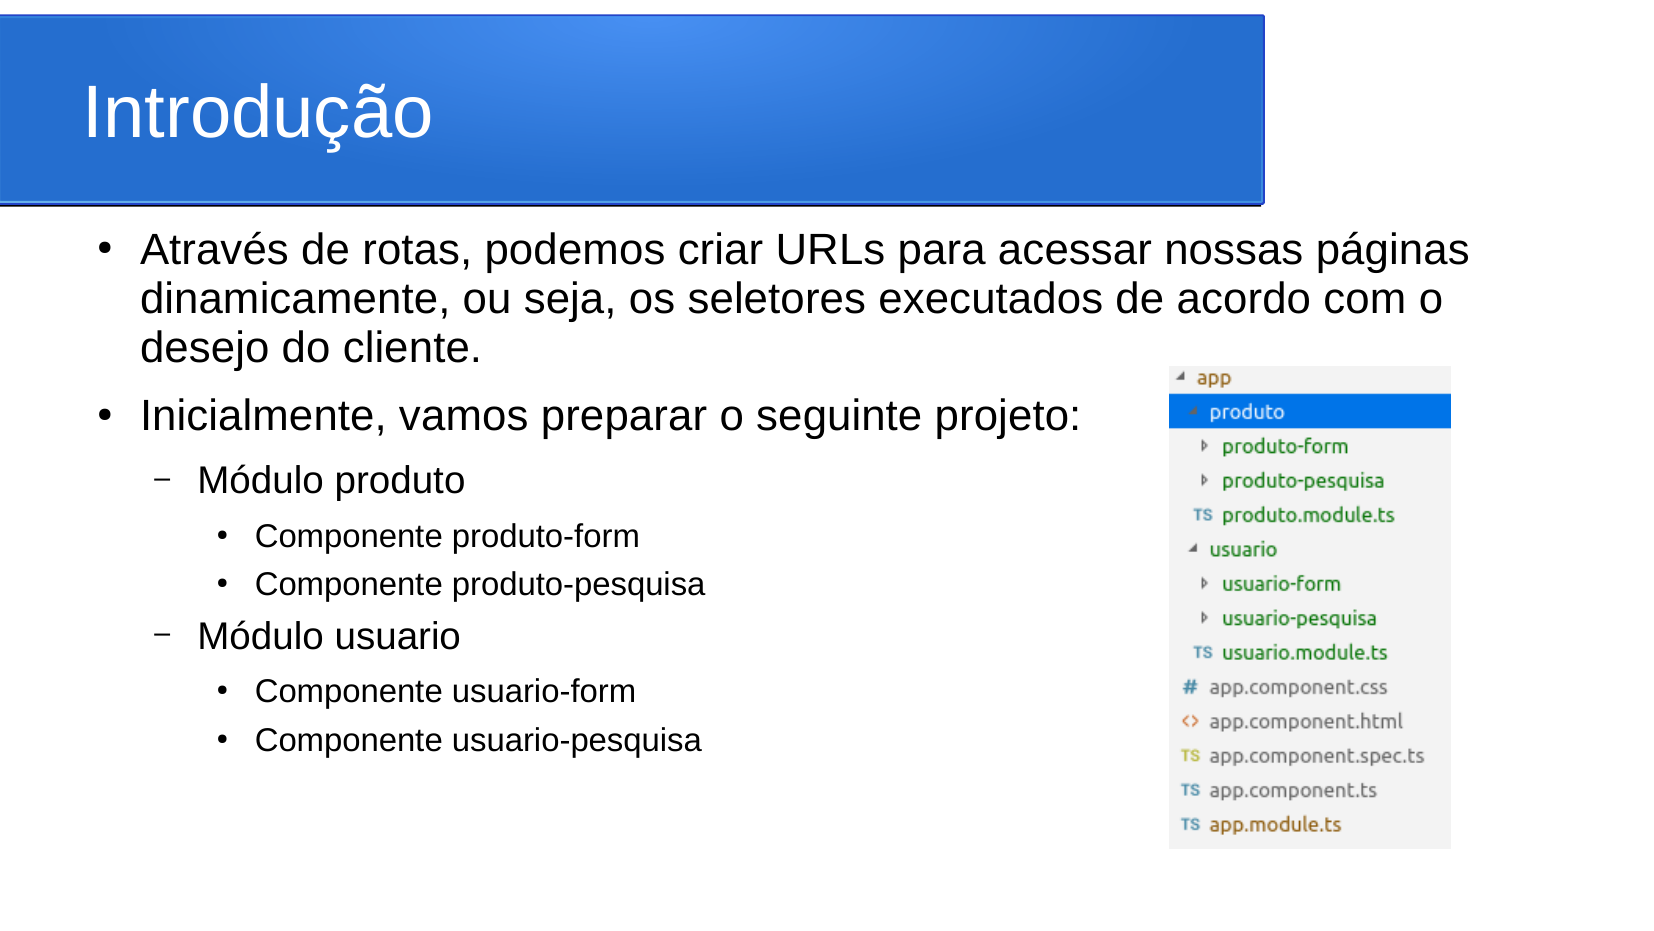

# Introdução
Através de rotas, podemos criar URLs para acessar nossas páginas dinamicamente, ou seja, os seletores executados de acordo com o desejo do cliente.
Inicialmente, vamos preparar o seguinte projeto:
Módulo produto
Componente produto-form
Componente produto-pesquisa
Módulo usuario
Componente usuario-form
Componente usuario-pesquisa